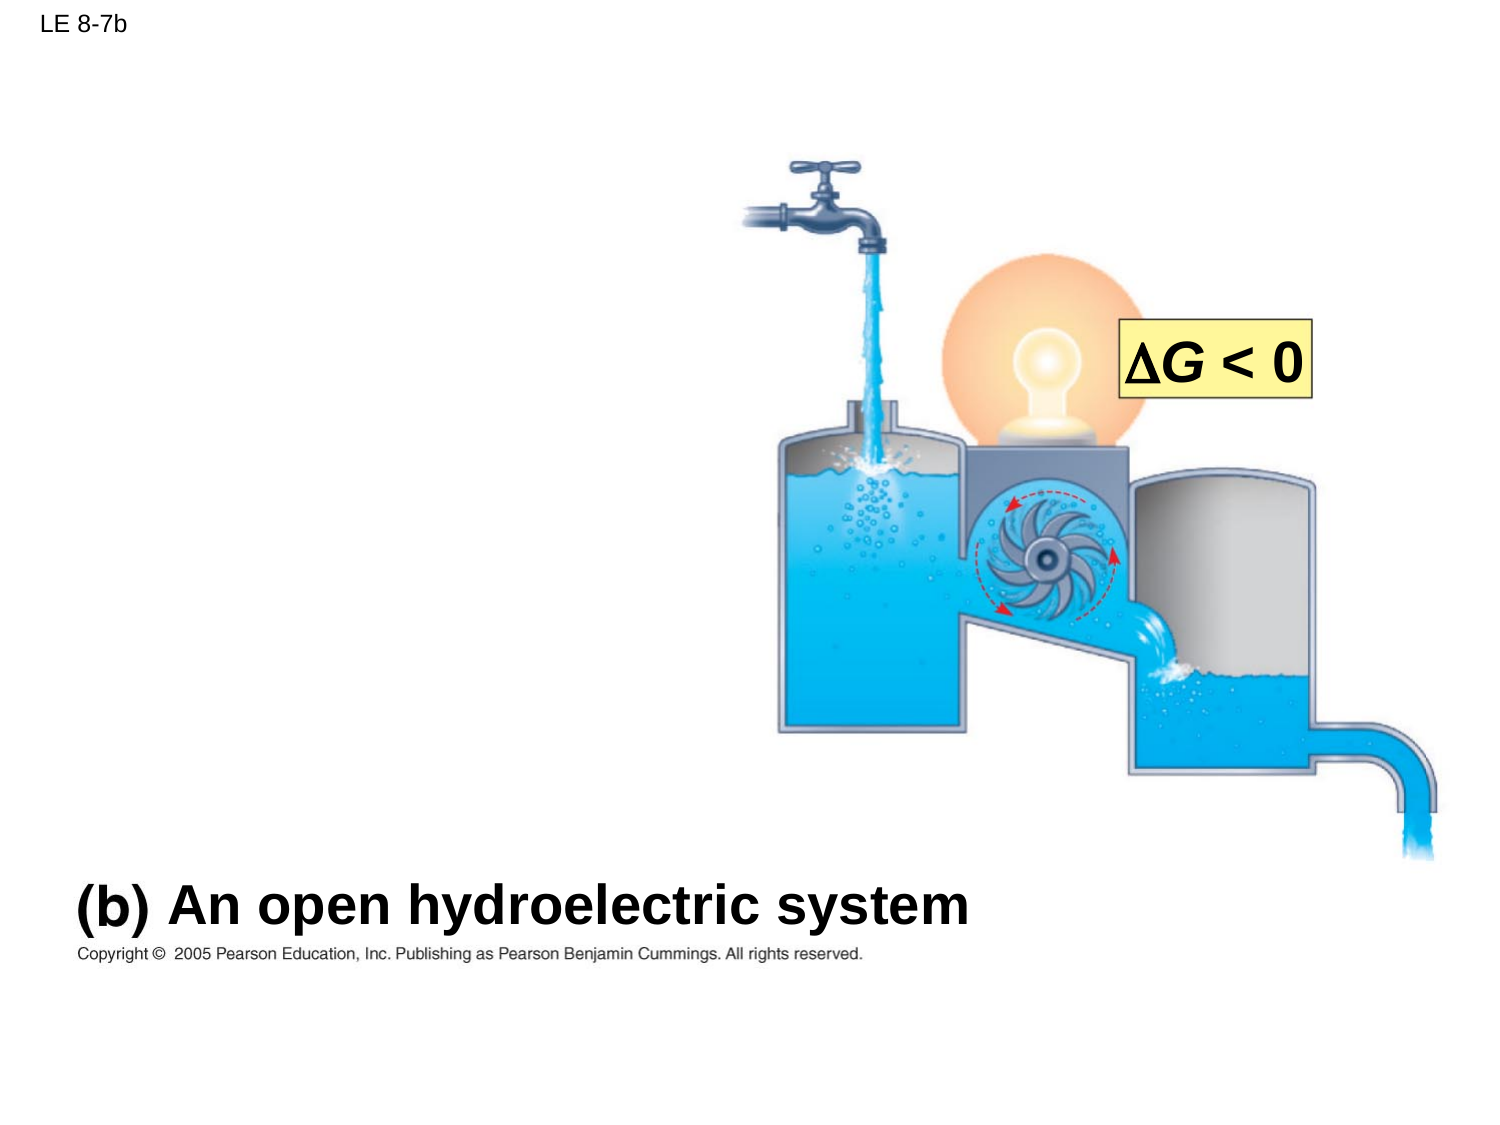

# LE 8-7b
G < 0
An open hydroelectric system